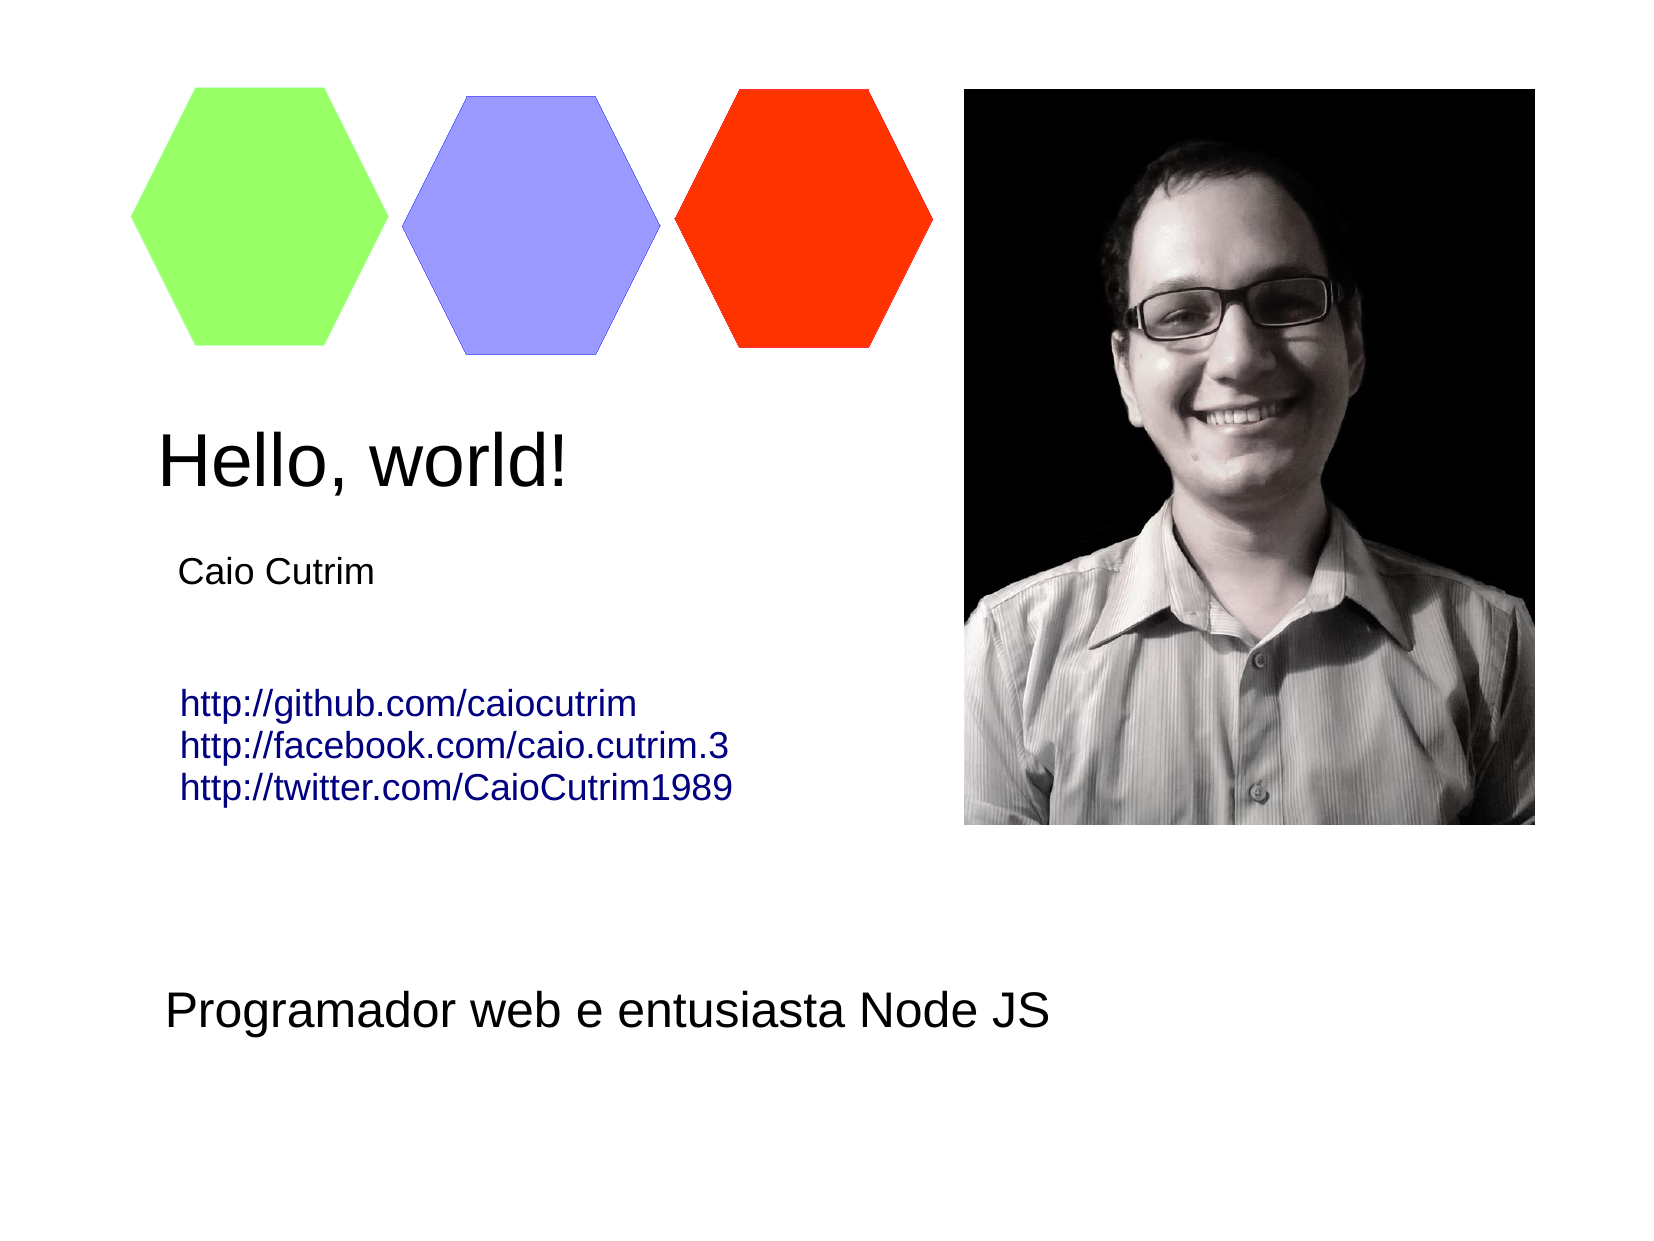

Hello, world!
Caio Cutrim
http://github.com/caiocutrim
http://facebook.com/caio.cutrim.3
http://twitter.com/CaioCutrim1989
Programador web e entusiasta Node JS